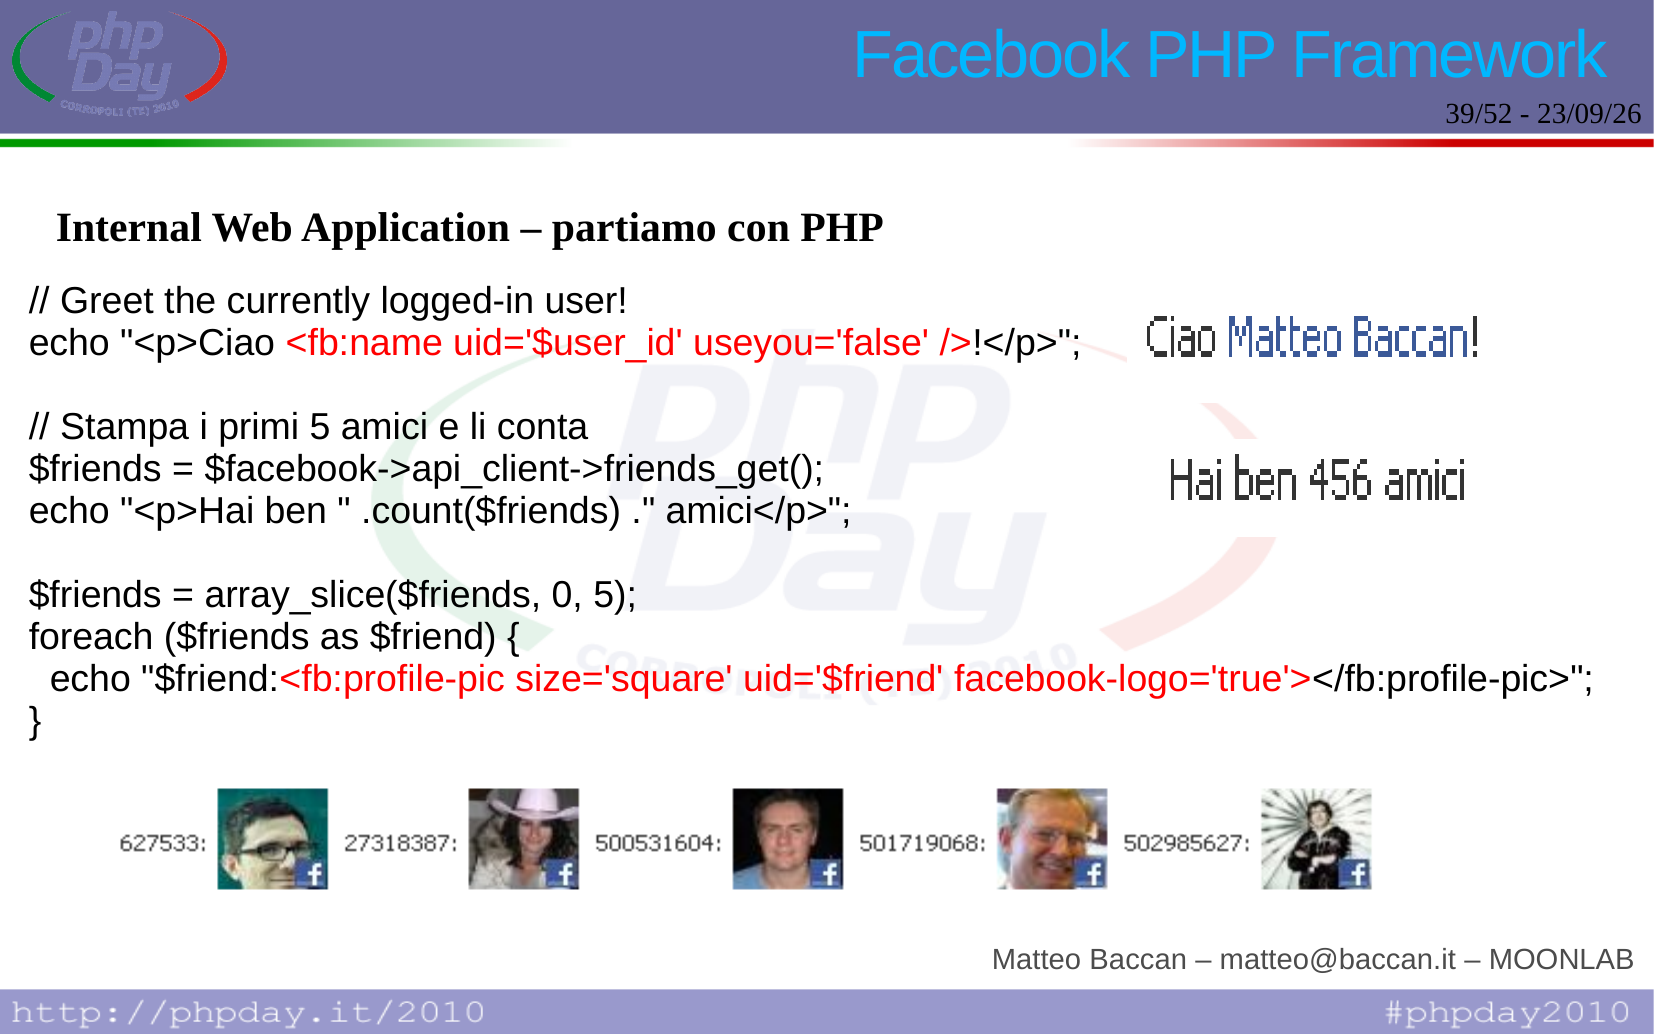

# Facebook PHP Framework
39
Internal Web Application – partiamo con PHP
// Greet the currently logged-in user!
echo "<p>Ciao <fb:name uid='$user_id' useyou='false' />!</p>";
// Stampa i primi 5 amici e li conta
$friends = $facebook->api_client->friends_get();
echo "<p>Hai ben " .count($friends) ." amici</p>";
$friends = array_slice($friends, 0, 5);
foreach ($friends as $friend) {
 echo "$friend:<fb:profile-pic size='square' uid='$friend' facebook-logo='true'></fb:profile-pic>";
}